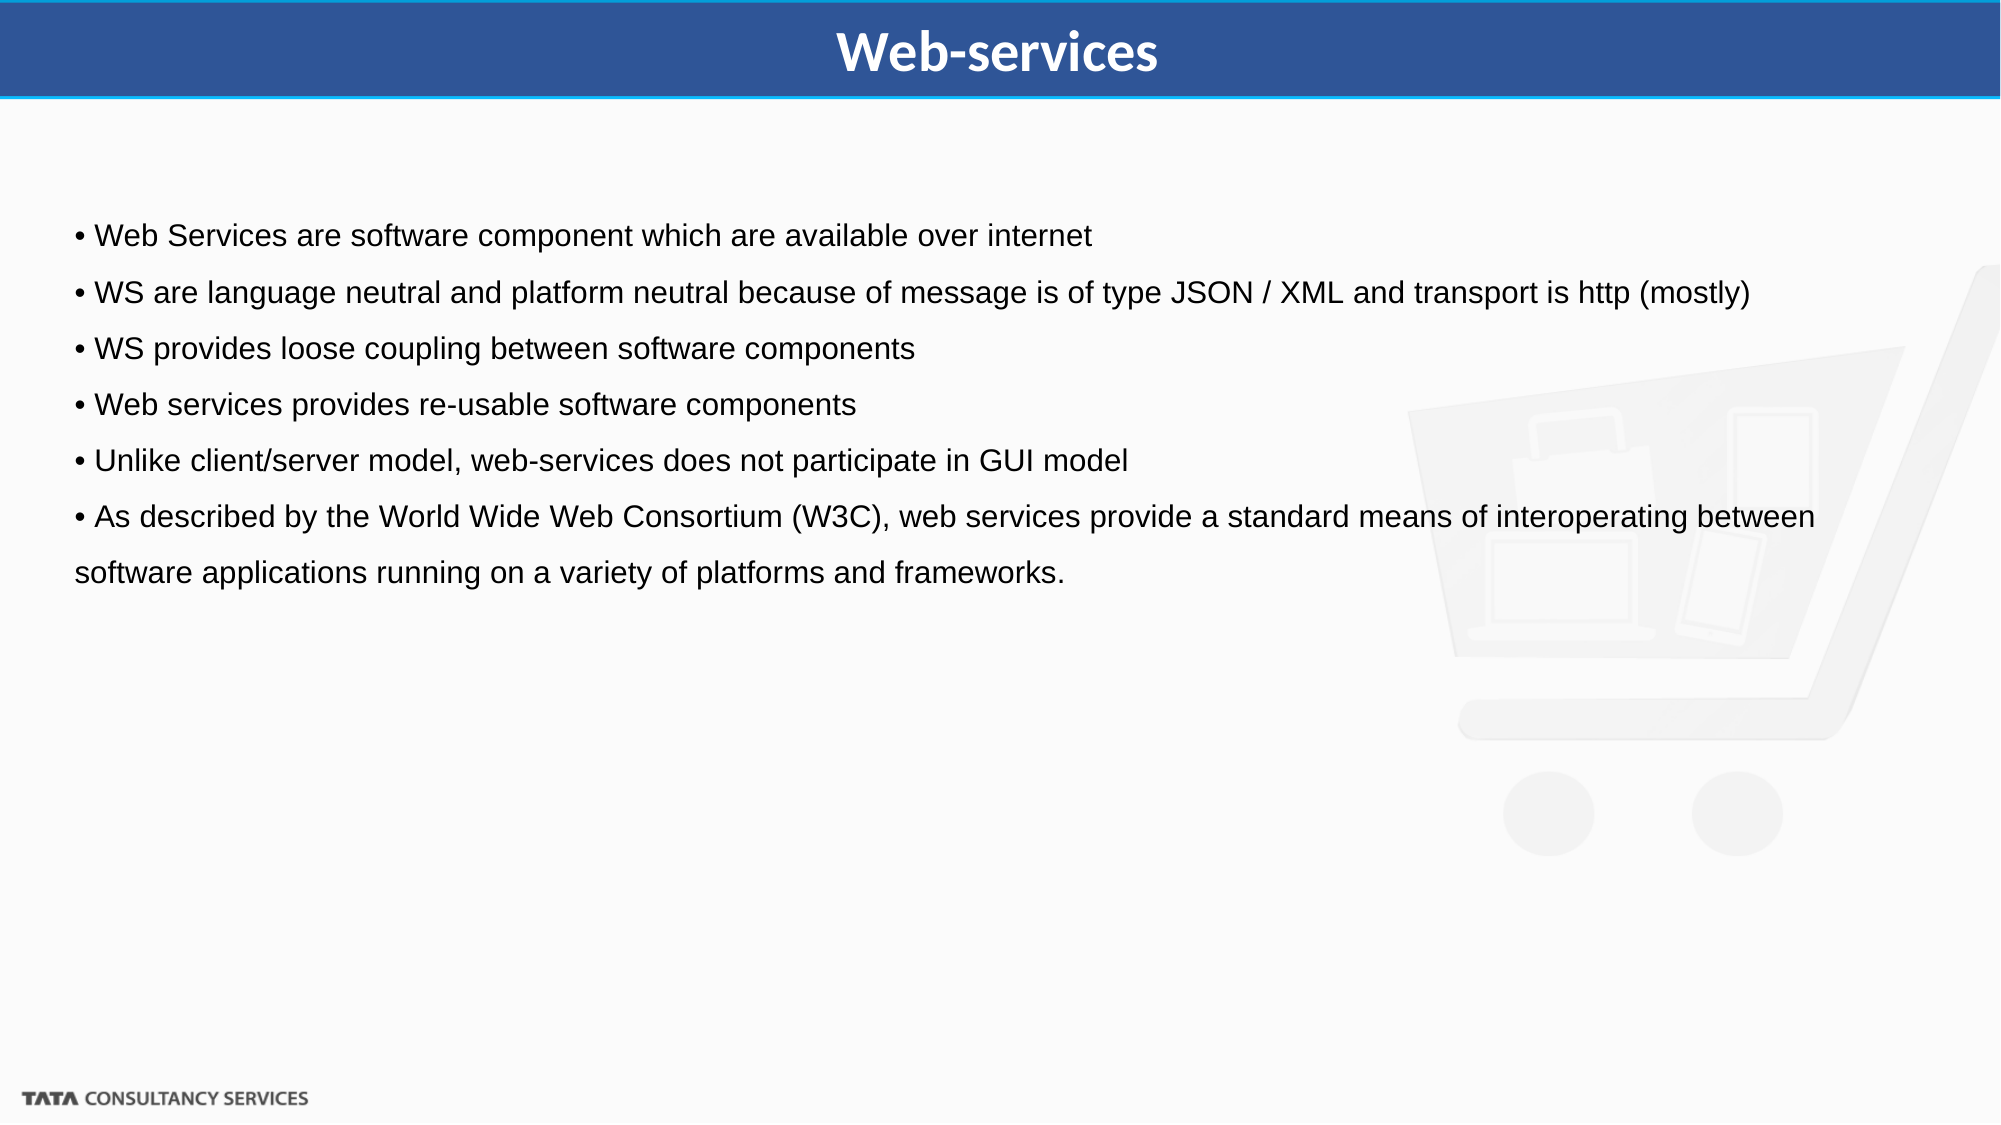

Web-services
• Web Services are software component which are available over internet
• WS are language neutral and platform neutral because of message is of type JSON / XML and transport is http (mostly)
• WS provides loose coupling between software components
• Web services provides re-usable software components
• Unlike client/server model, web-services does not participate in GUI model
• As described by the World Wide Web Consortium (W3C), web services provide a standard means of interoperating between software applications running on a variety of platforms and frameworks.